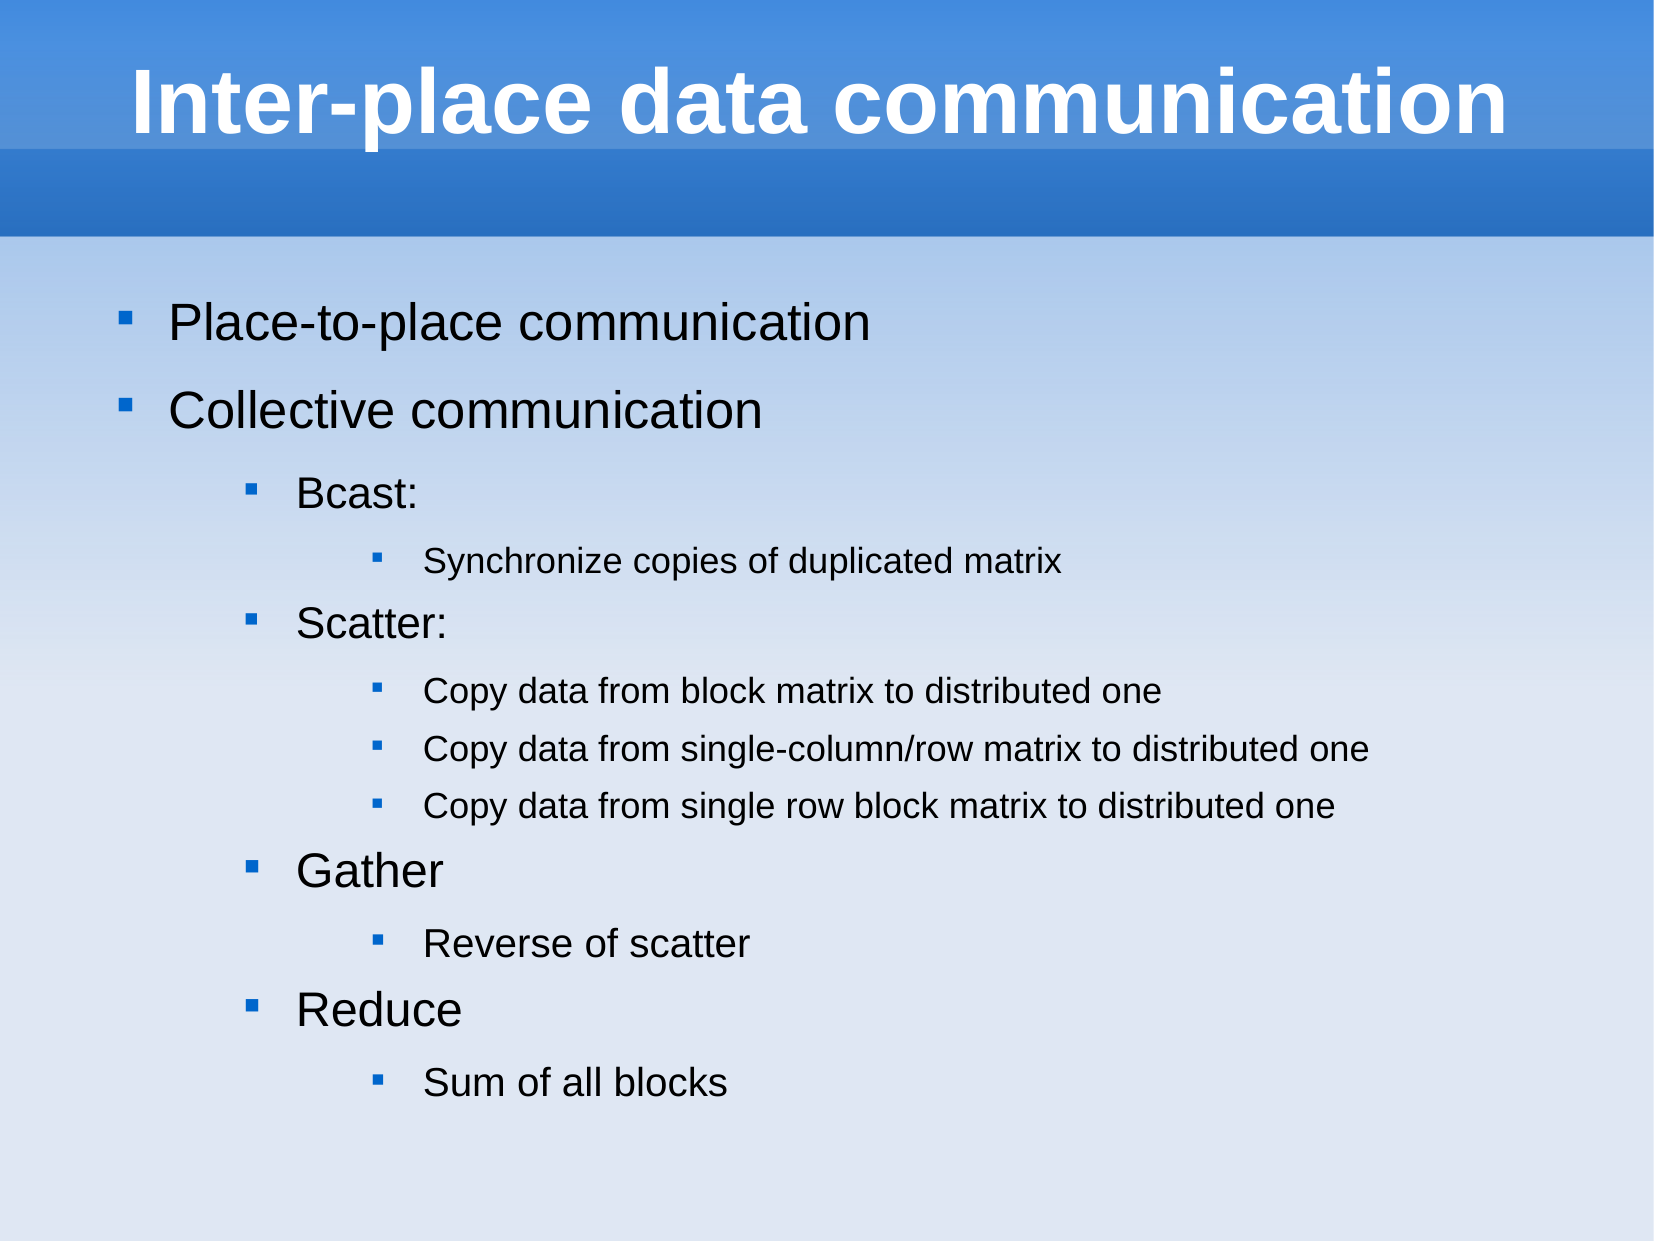

# Inter-place data communication
Place-to-place communication
Collective communication
Bcast:
Synchronize copies of duplicated matrix
Scatter:
Copy data from block matrix to distributed one
Copy data from single-column/row matrix to distributed one
Copy data from single row block matrix to distributed one
Gather
Reverse of scatter
Reduce
Sum of all blocks